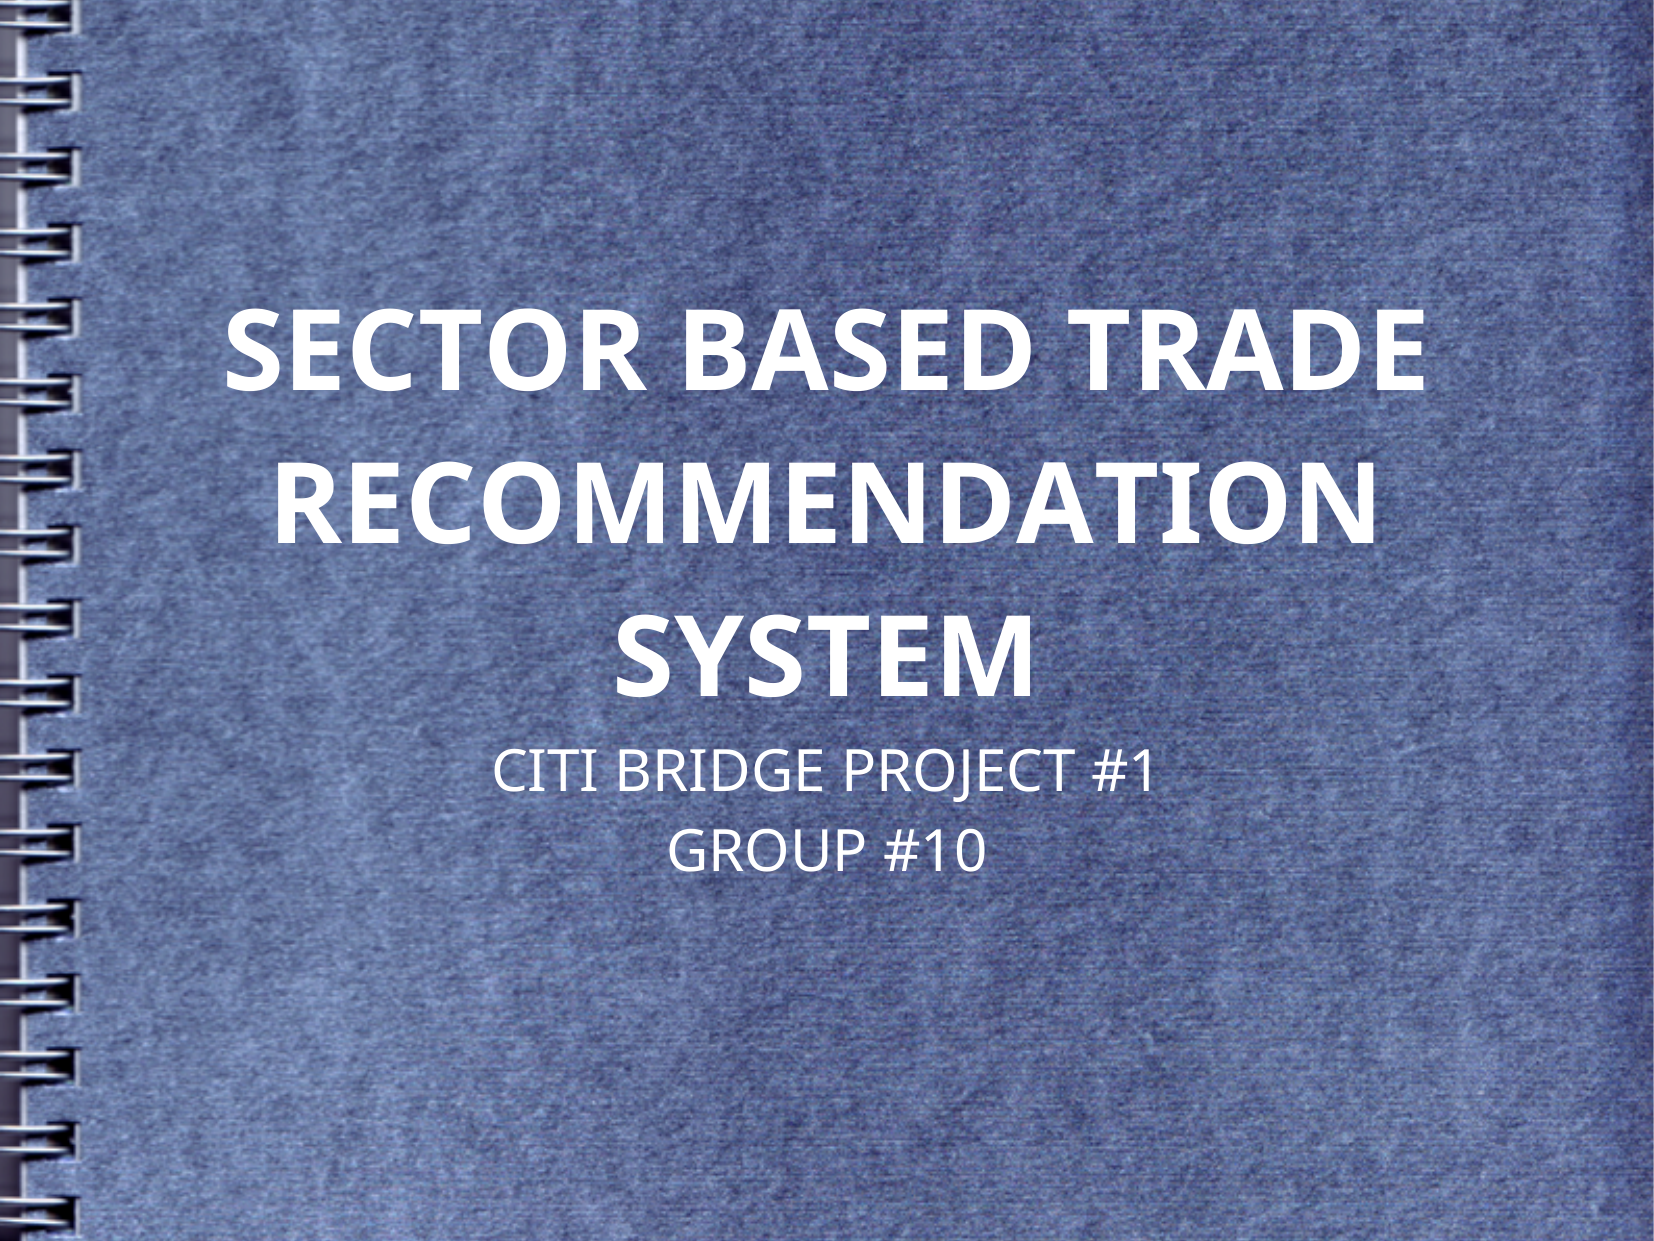

# SECTOR BASED TRADE RECOMMENDATION SYSTEM
CITI BRIDGE PROJECT #1
GROUP #10